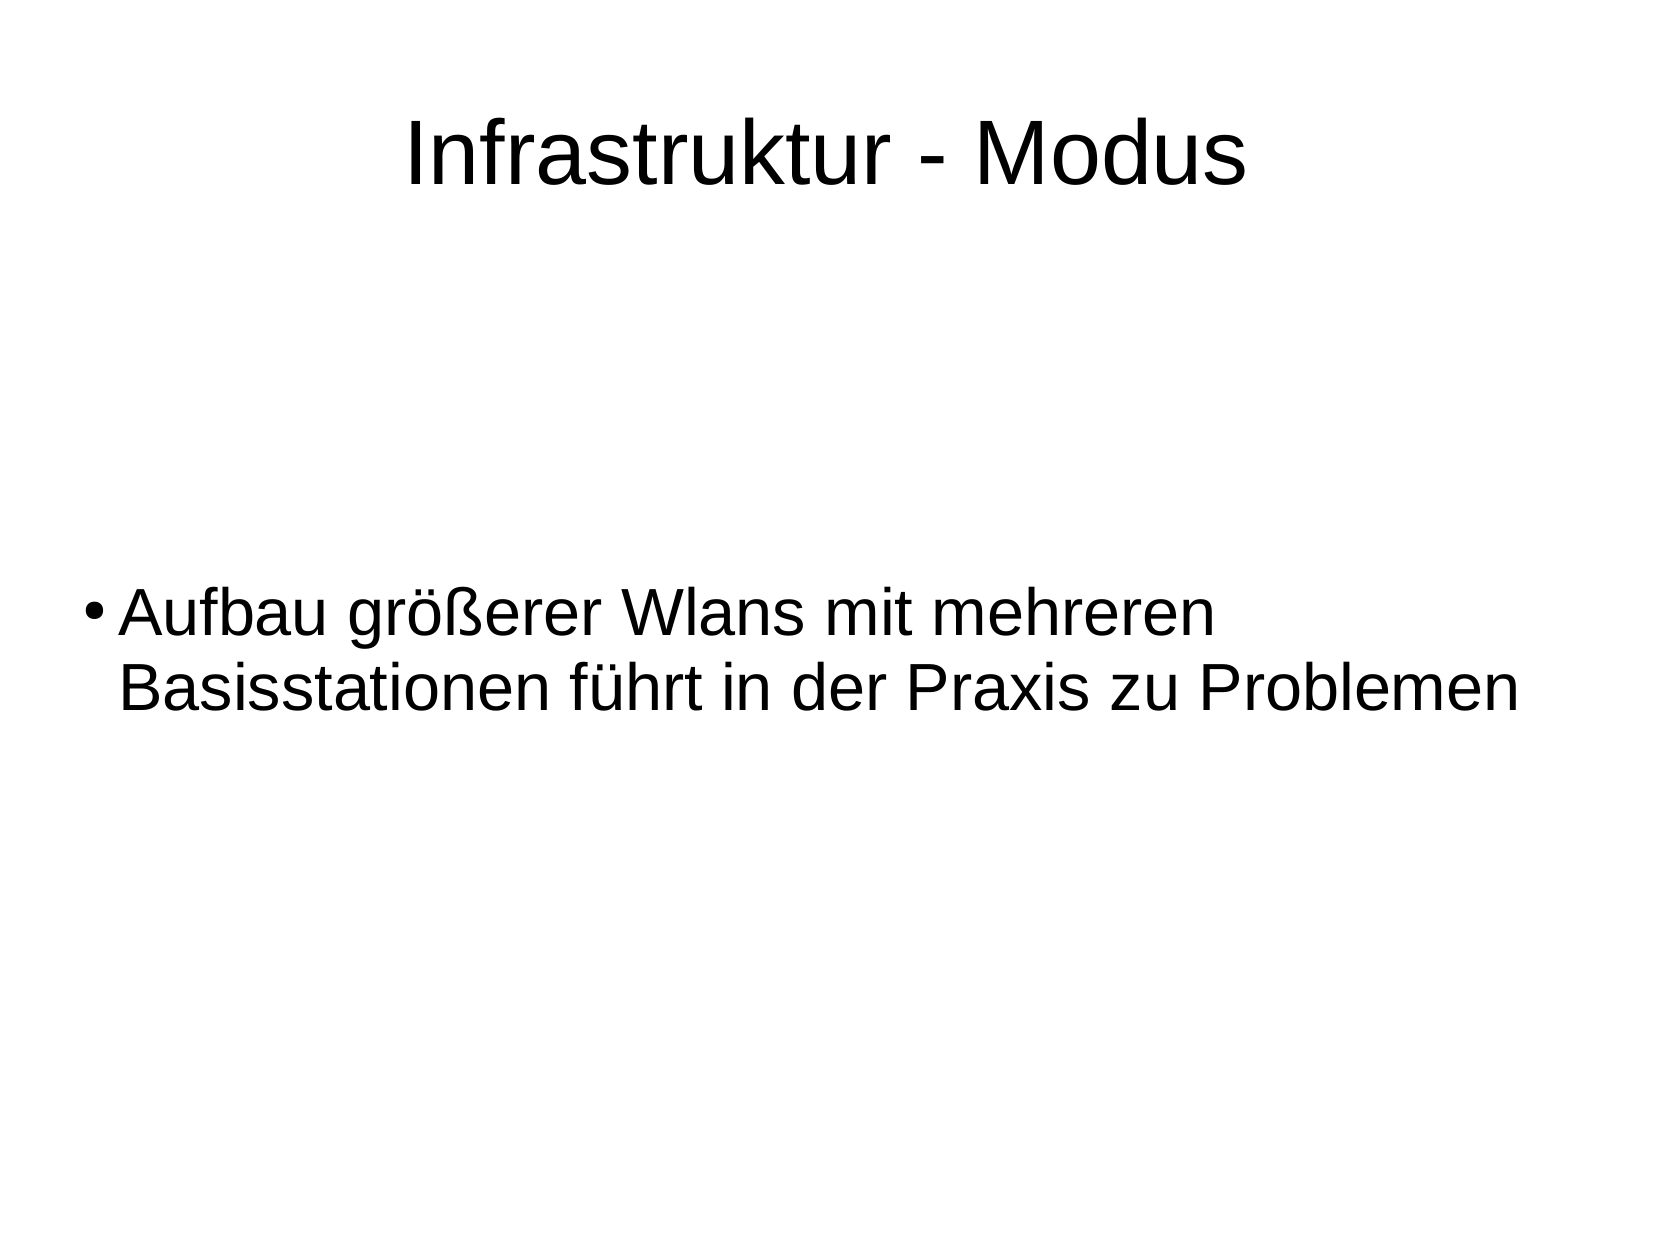

# Infrastruktur - Modus
Aufbau größerer Wlans mit mehreren Basisstationen führt in der Praxis zu Problemen